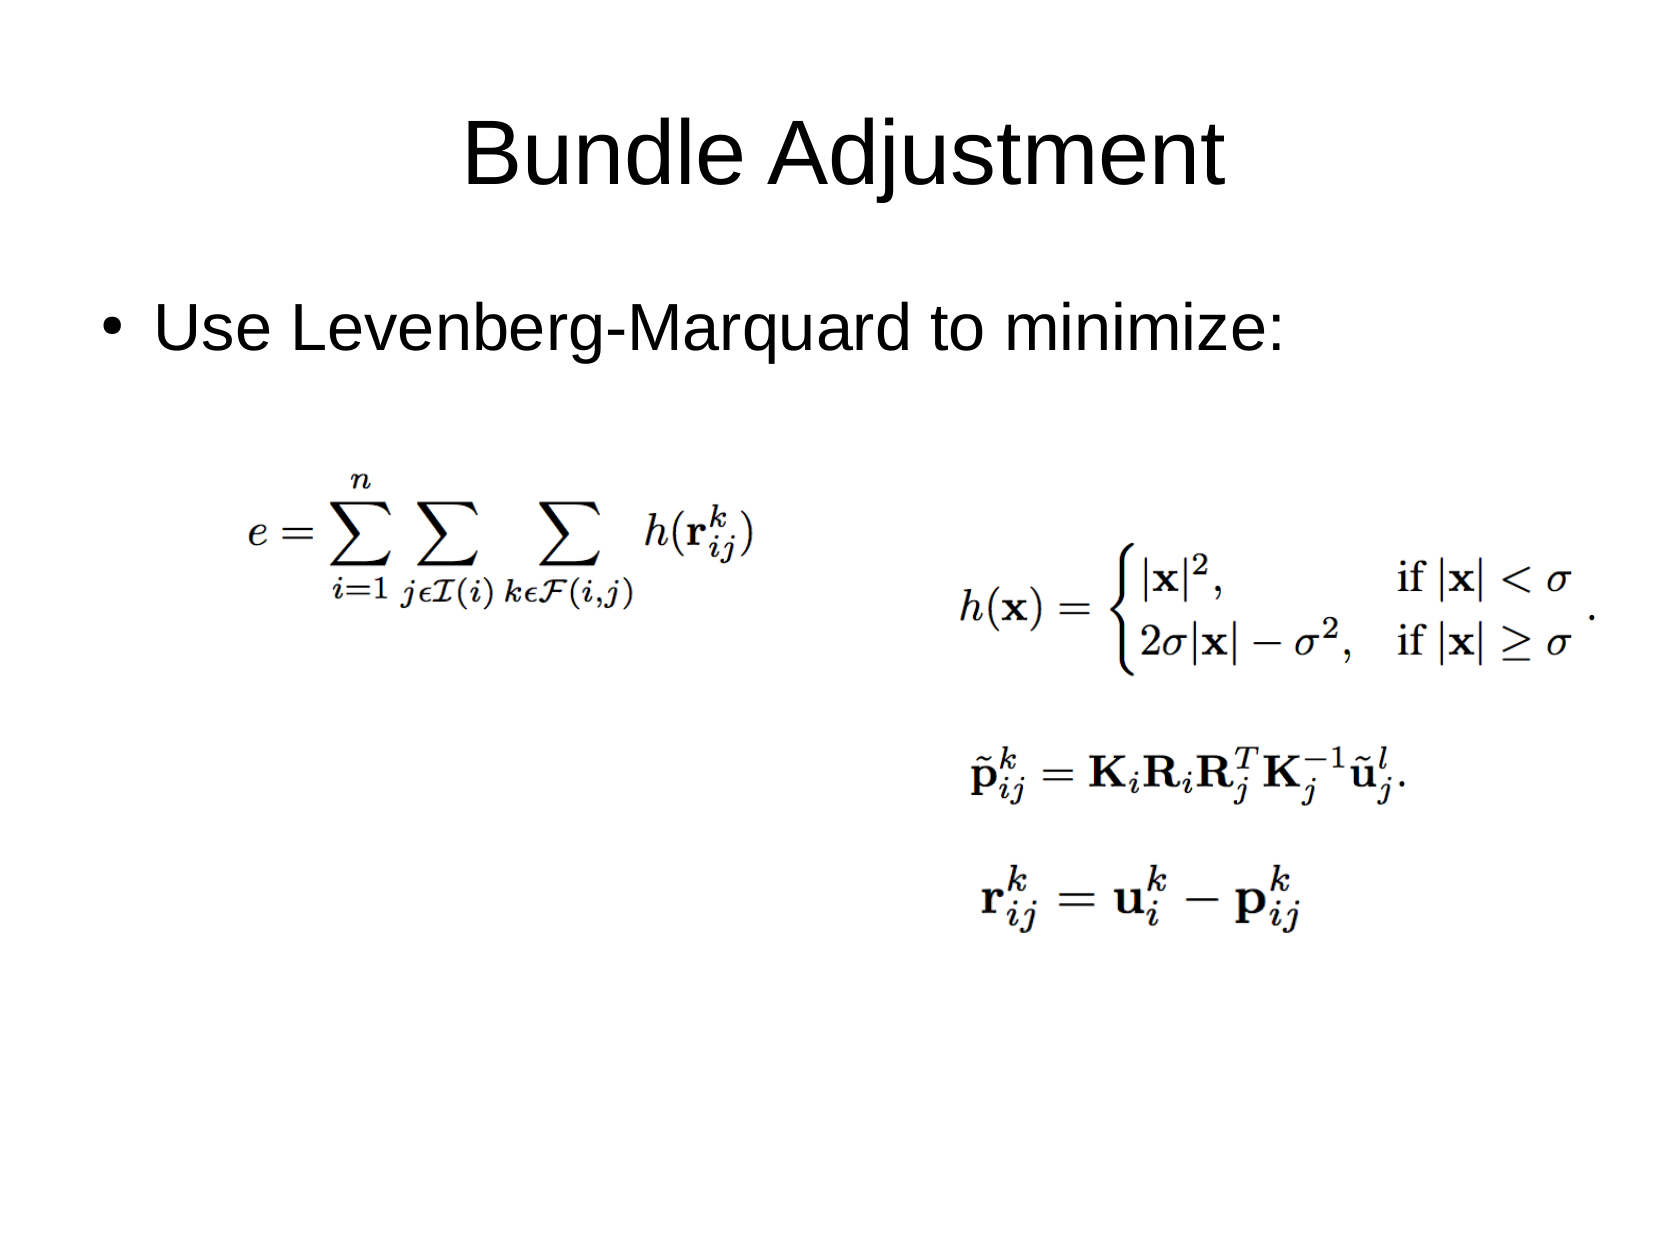

# Bundle Adjustment
Use Levenberg-Marquard to minimize: